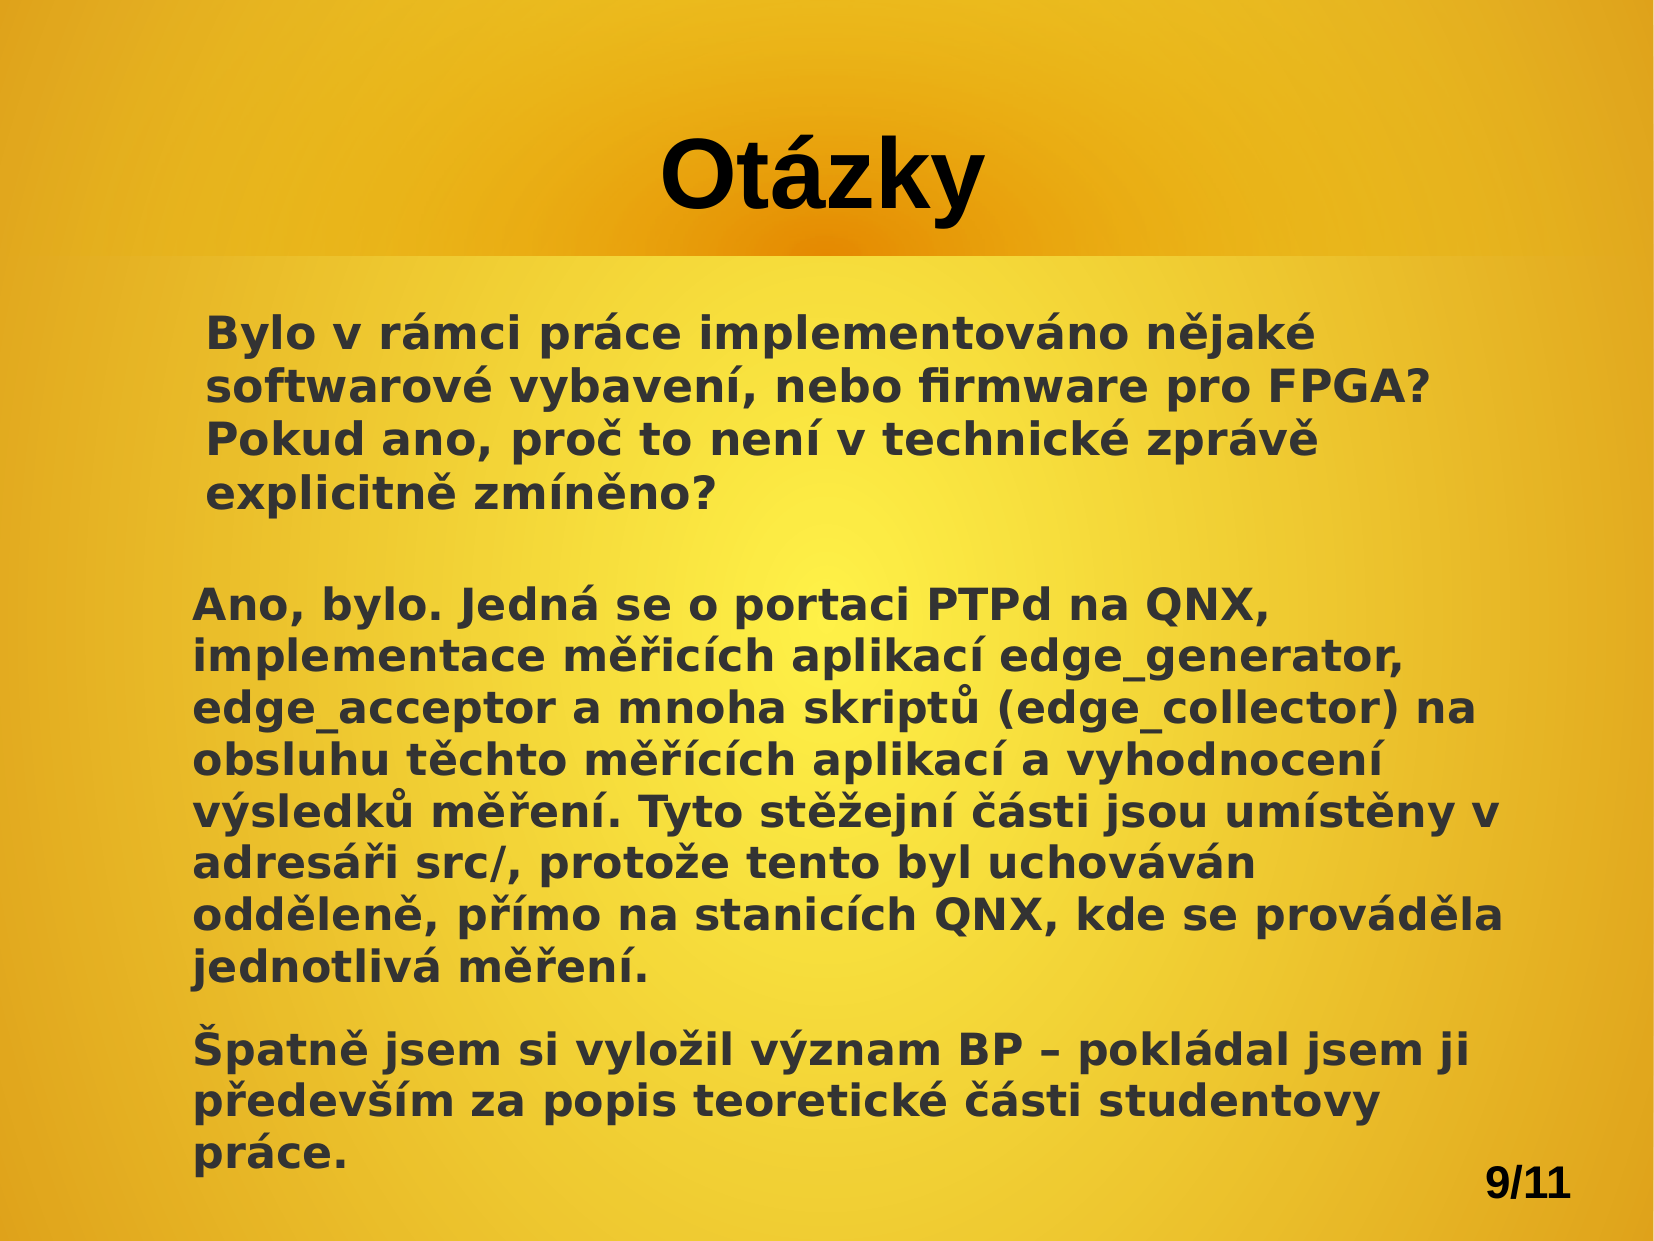

# Otázky
Bylo v rámci práce implementováno nějaké softwarové vybavení, nebo firmware pro FPGA? Pokud ano, proč to není v technické zprávě explicitně zmíněno?
Ano, bylo. Jedná se o portaci PTPd na QNX, implementace měřicích aplikací edge_generator, edge_acceptor a mnoha skriptů (edge_collector) na obsluhu těchto měřících aplikací a vyhodnocení výsledků měření. Tyto stěžejní části jsou umístěny v adresáři src/, protože tento byl uchováván odděleně, přímo na stanicích QNX, kde se prováděla jednotlivá měření.
Špatně jsem si vyložil význam BP – pokládal jsem ji především za popis teoretické části studentovy práce.